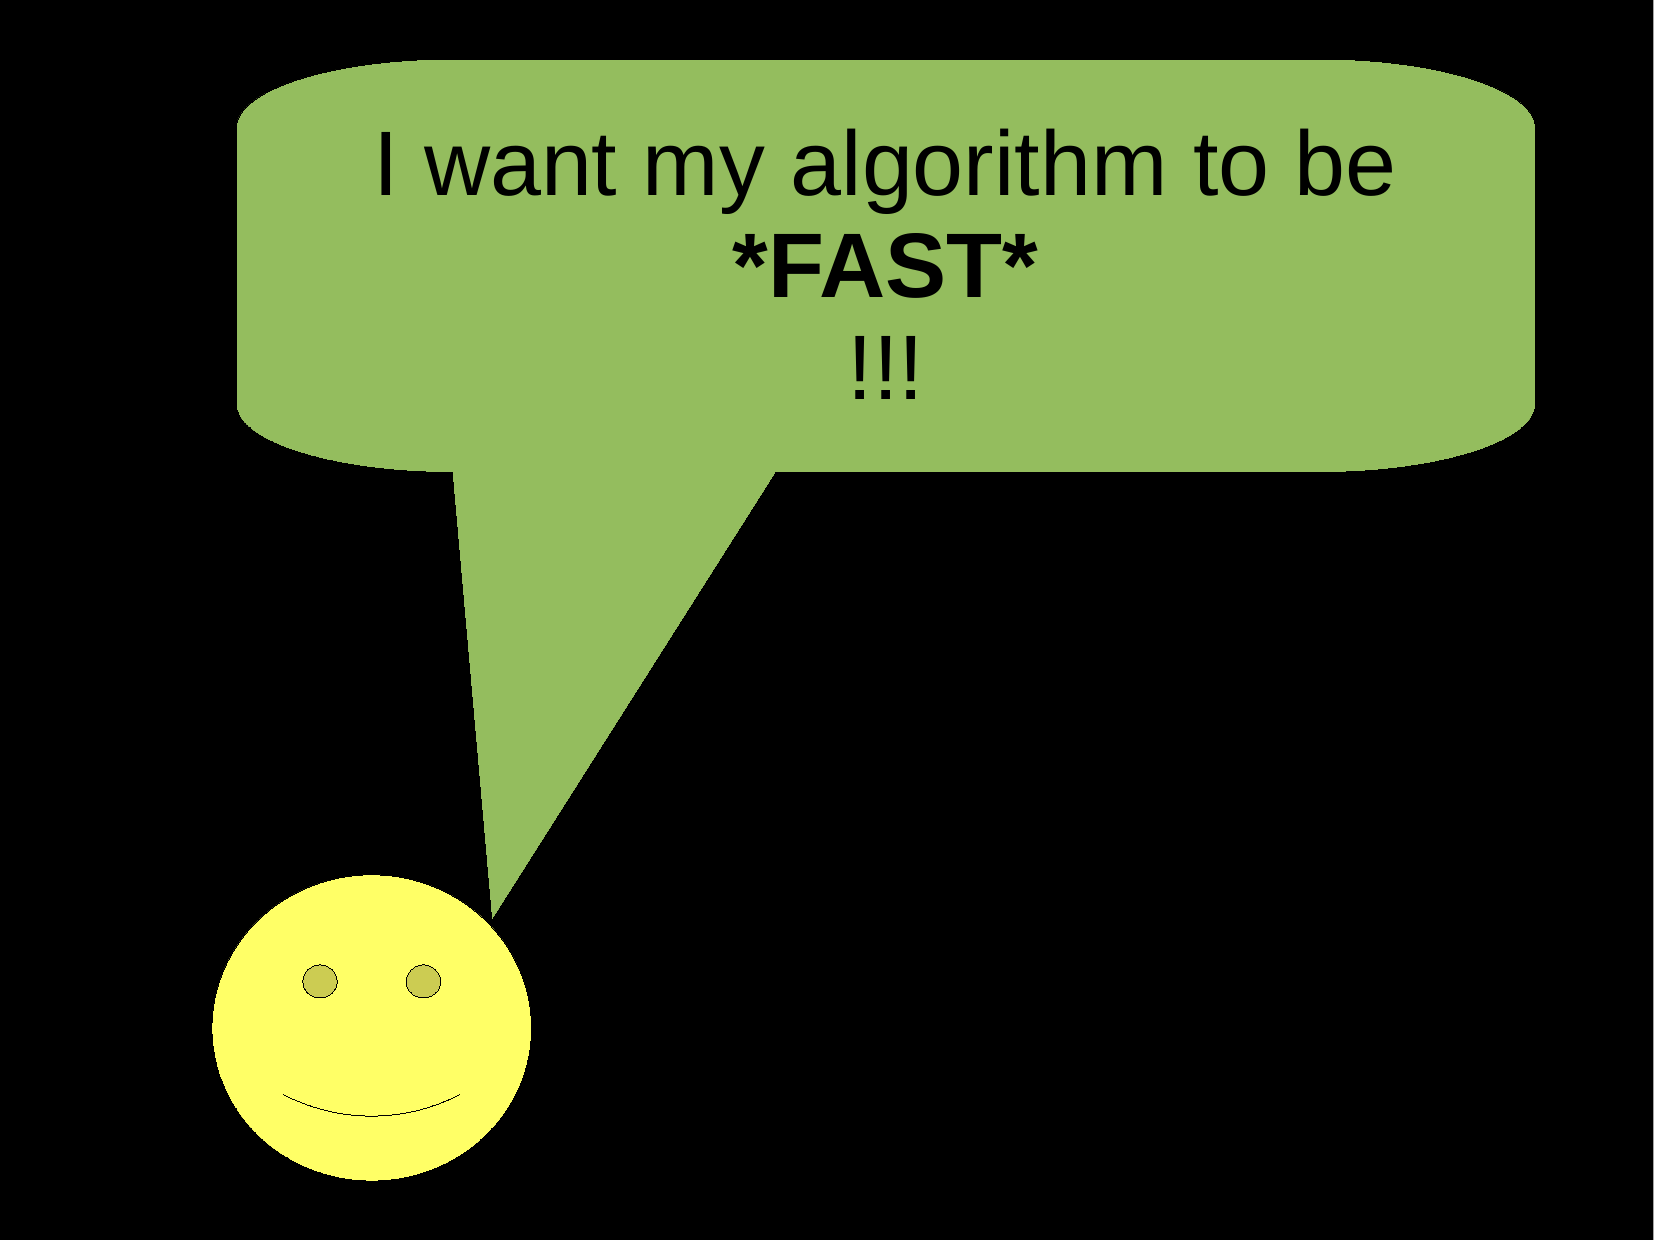

I want my algorithm to be *FAST*
!!!